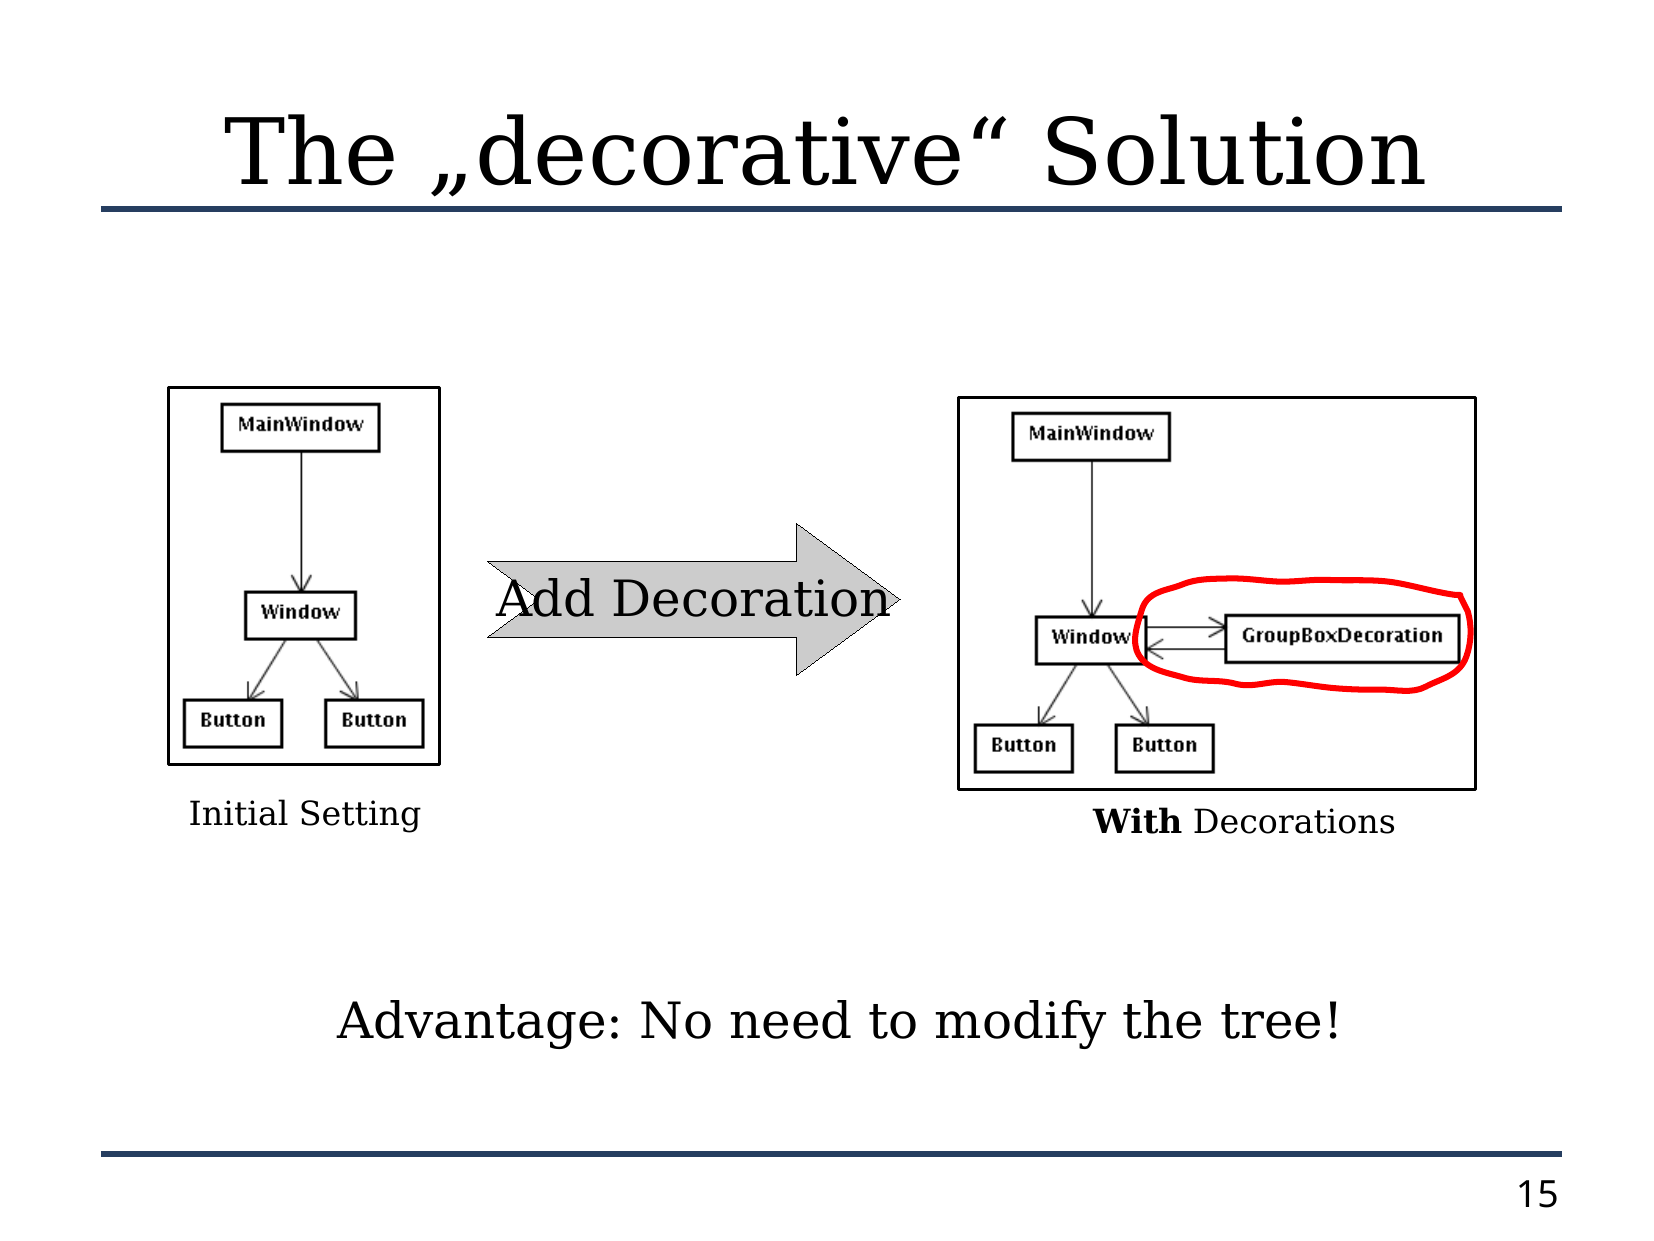

# The „decorative“ Solution
Add Decoration
Initial Setting
With Decorations
Advantage: No need to modify the tree!